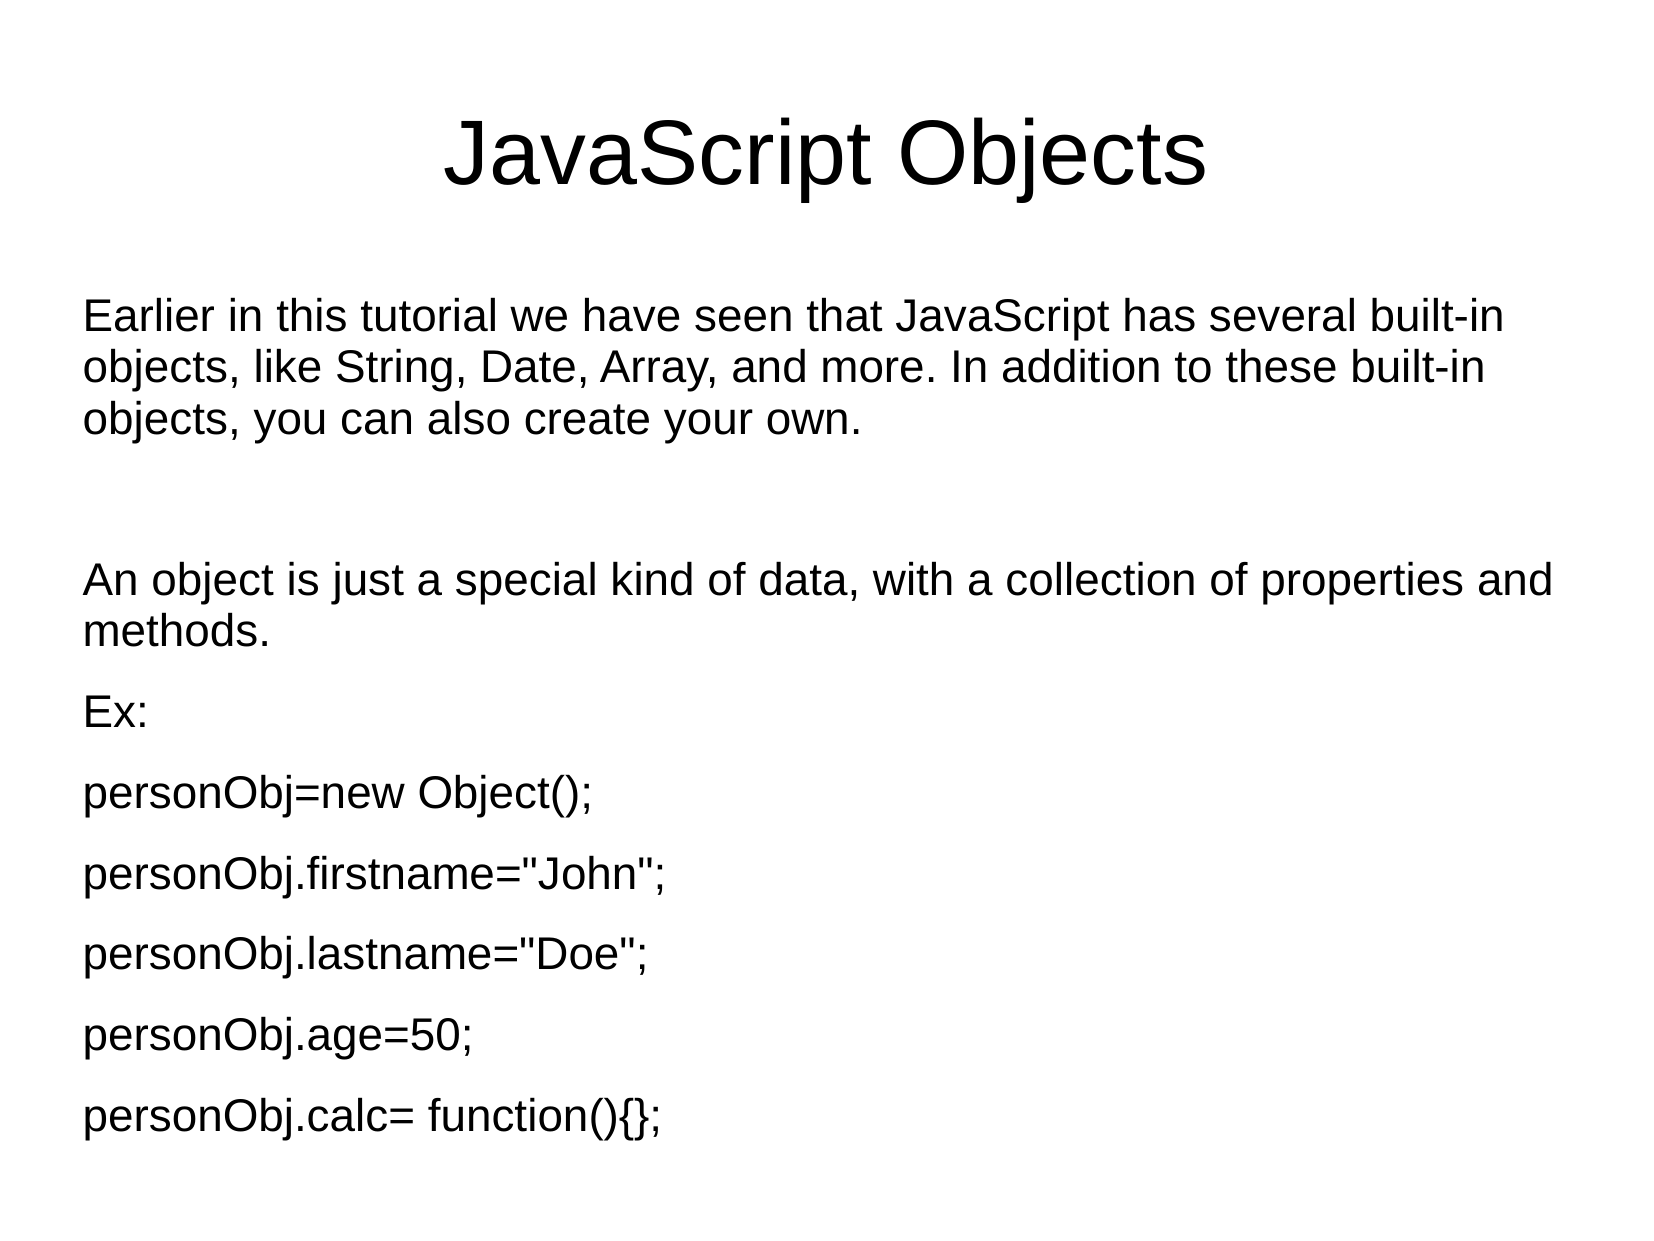

# JavaScript Objects
Earlier in this tutorial we have seen that JavaScript has several built-in objects, like String, Date, Array, and more. In addition to these built-in objects, you can also create your own.
An object is just a special kind of data, with a collection of properties and methods.
Ex:
personObj=new Object();
personObj.firstname="John";
personObj.lastname="Doe";
personObj.age=50;
personObj.calc= function(){};